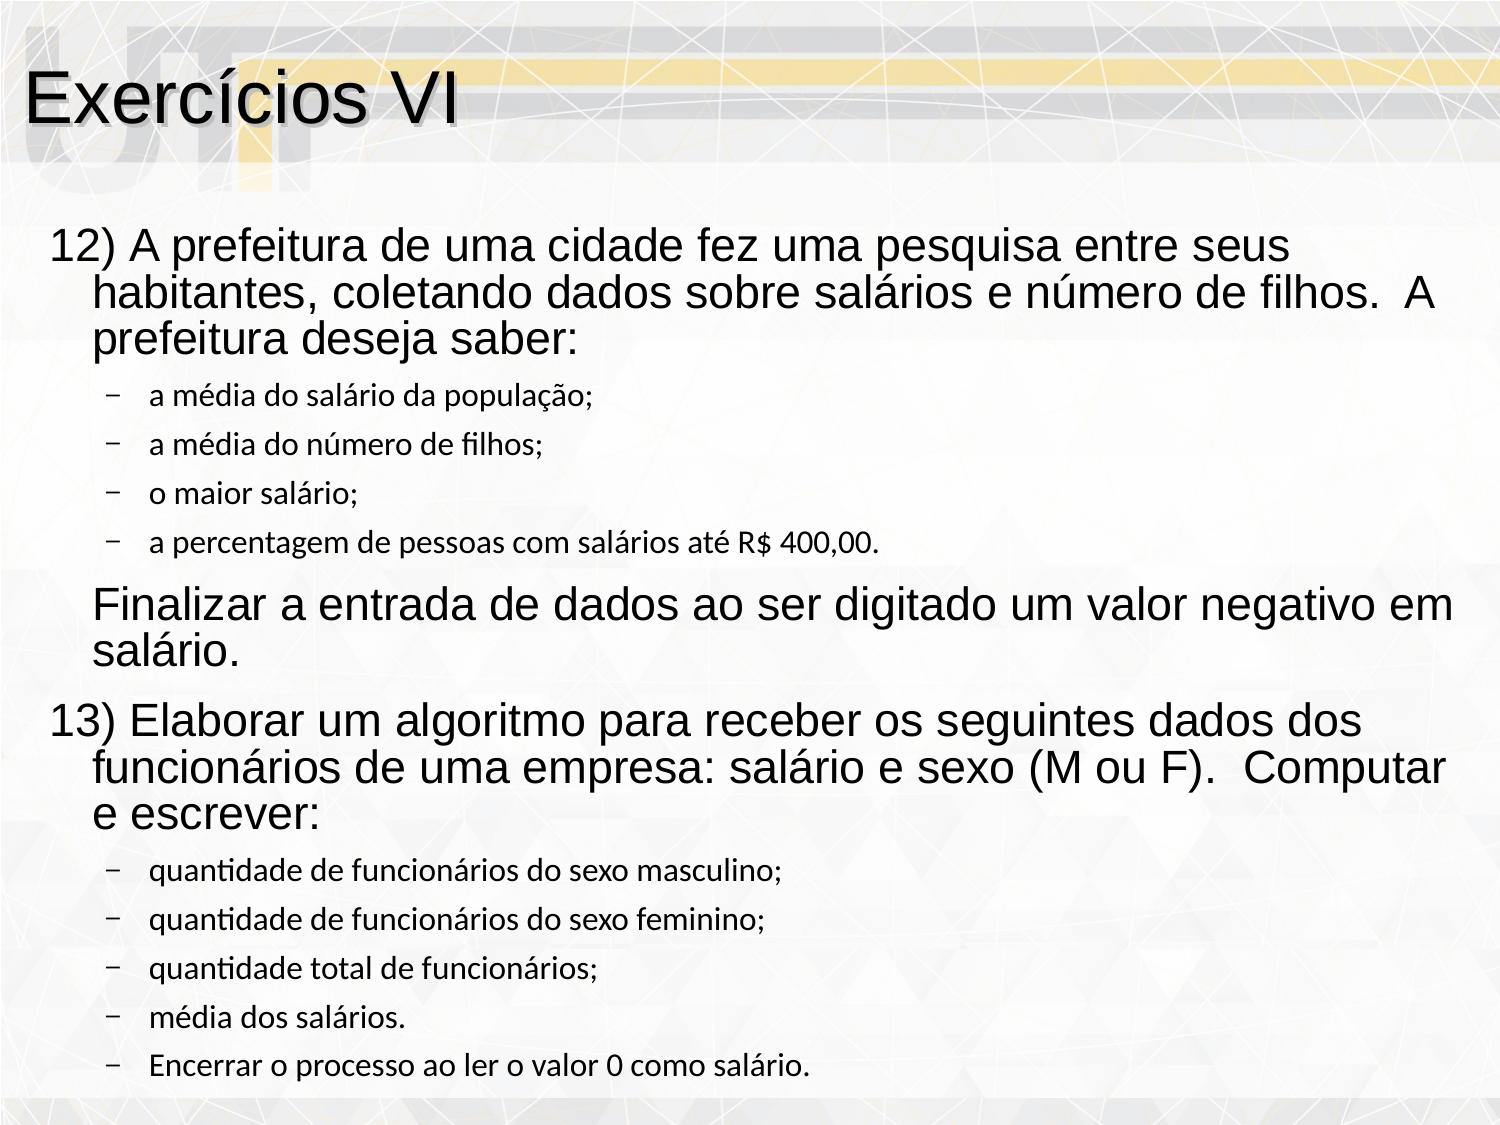

# Exercícios VI
 A prefeitura de uma cidade fez uma pesquisa entre seus habitantes, coletando dados sobre salários e número de filhos. A prefeitura deseja saber:
a média do salário da população;
a média do número de filhos;
o maior salário;
a percentagem de pessoas com salários até R$ 400,00.
Finalizar a entrada de dados ao ser digitado um valor negativo em salário.
 Elaborar um algoritmo para receber os seguintes dados dos funcionários de uma empresa: salário e sexo (M ou F). Computar e escrever:
quantidade de funcionários do sexo masculino;
quantidade de funcionários do sexo feminino;
quantidade total de funcionários;
média dos salários.
Encerrar o processo ao ler o valor 0 como salário.